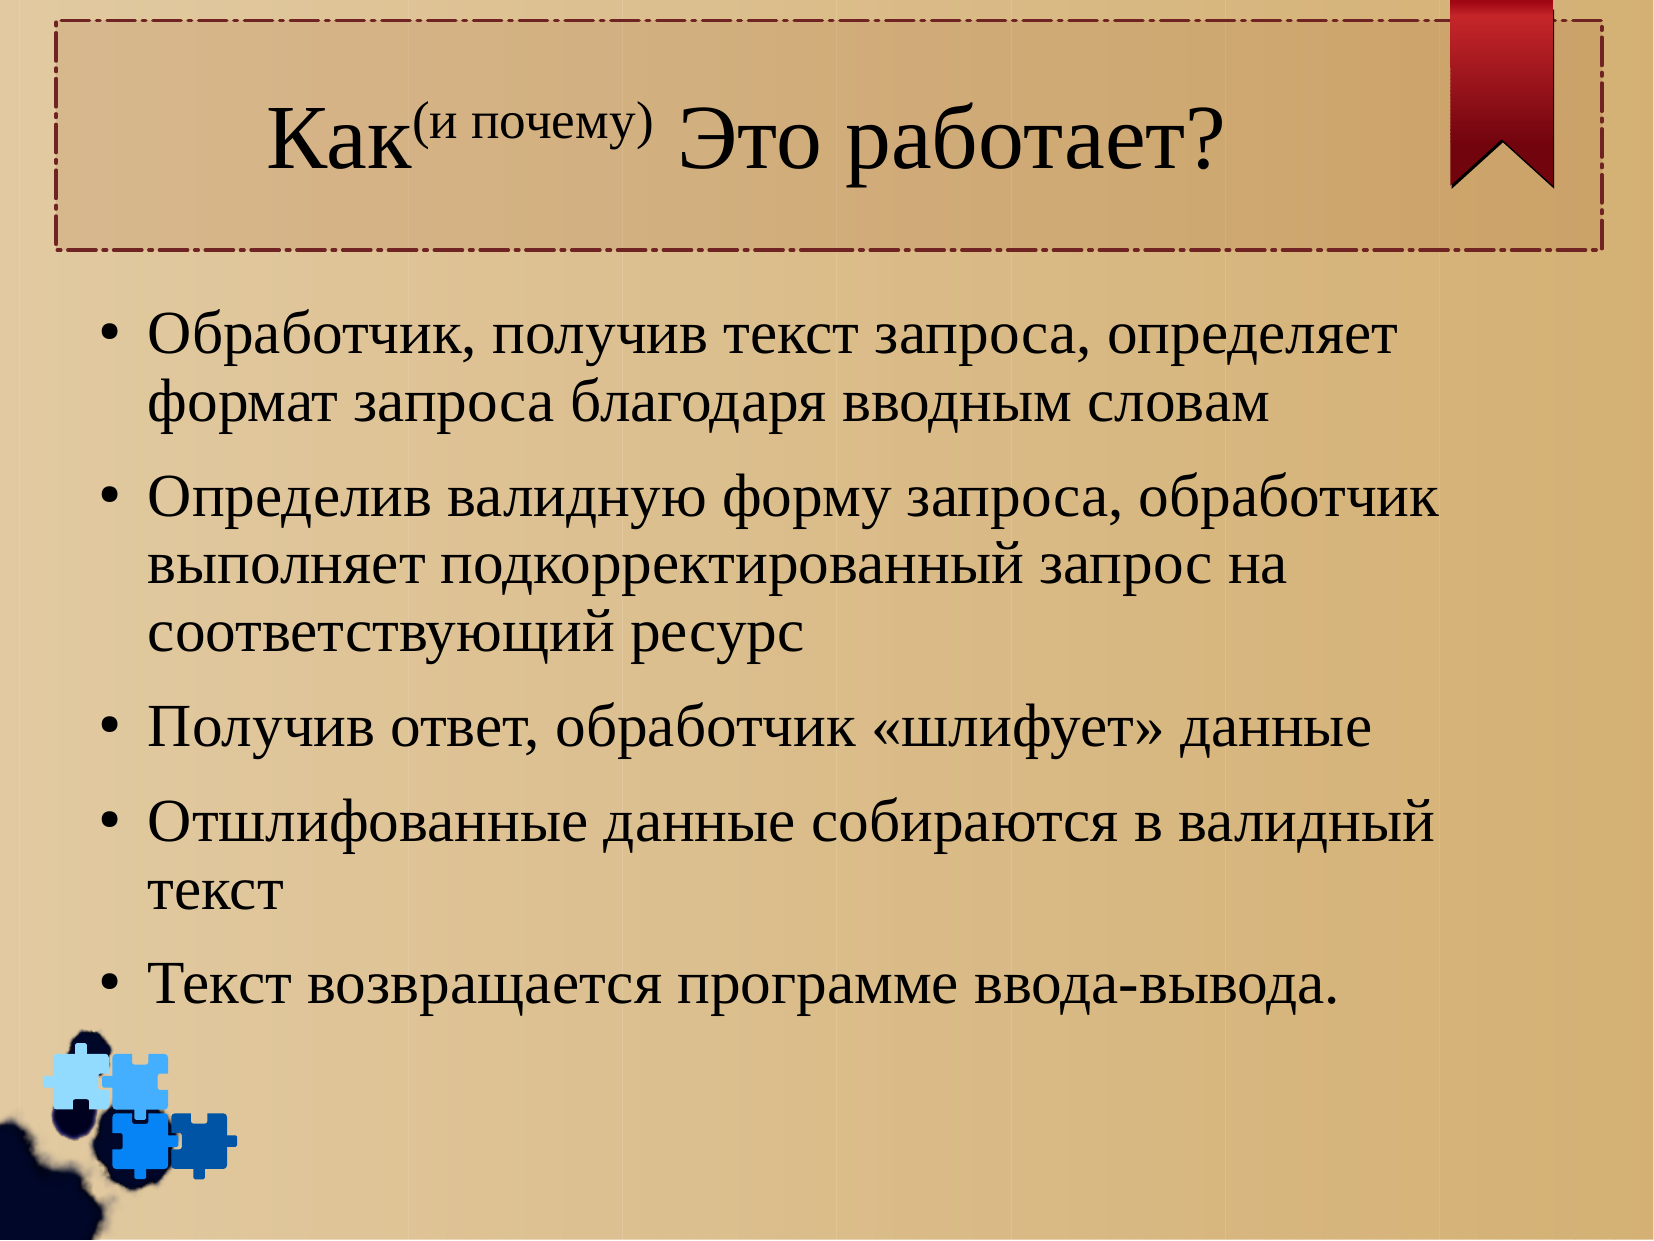

Как(и почему) Это работает?
# Обработчик, получив текст запроса, определяет формат запроса благодаря вводным словам
Определив валидную форму запроса, обработчик выполняет подкорректированный запрос на соответствующий ресурс
Получив ответ, обработчик «шлифует» данные
Отшлифованные данные собираются в валидный текст
Текст возвращается программе ввода-вывода.